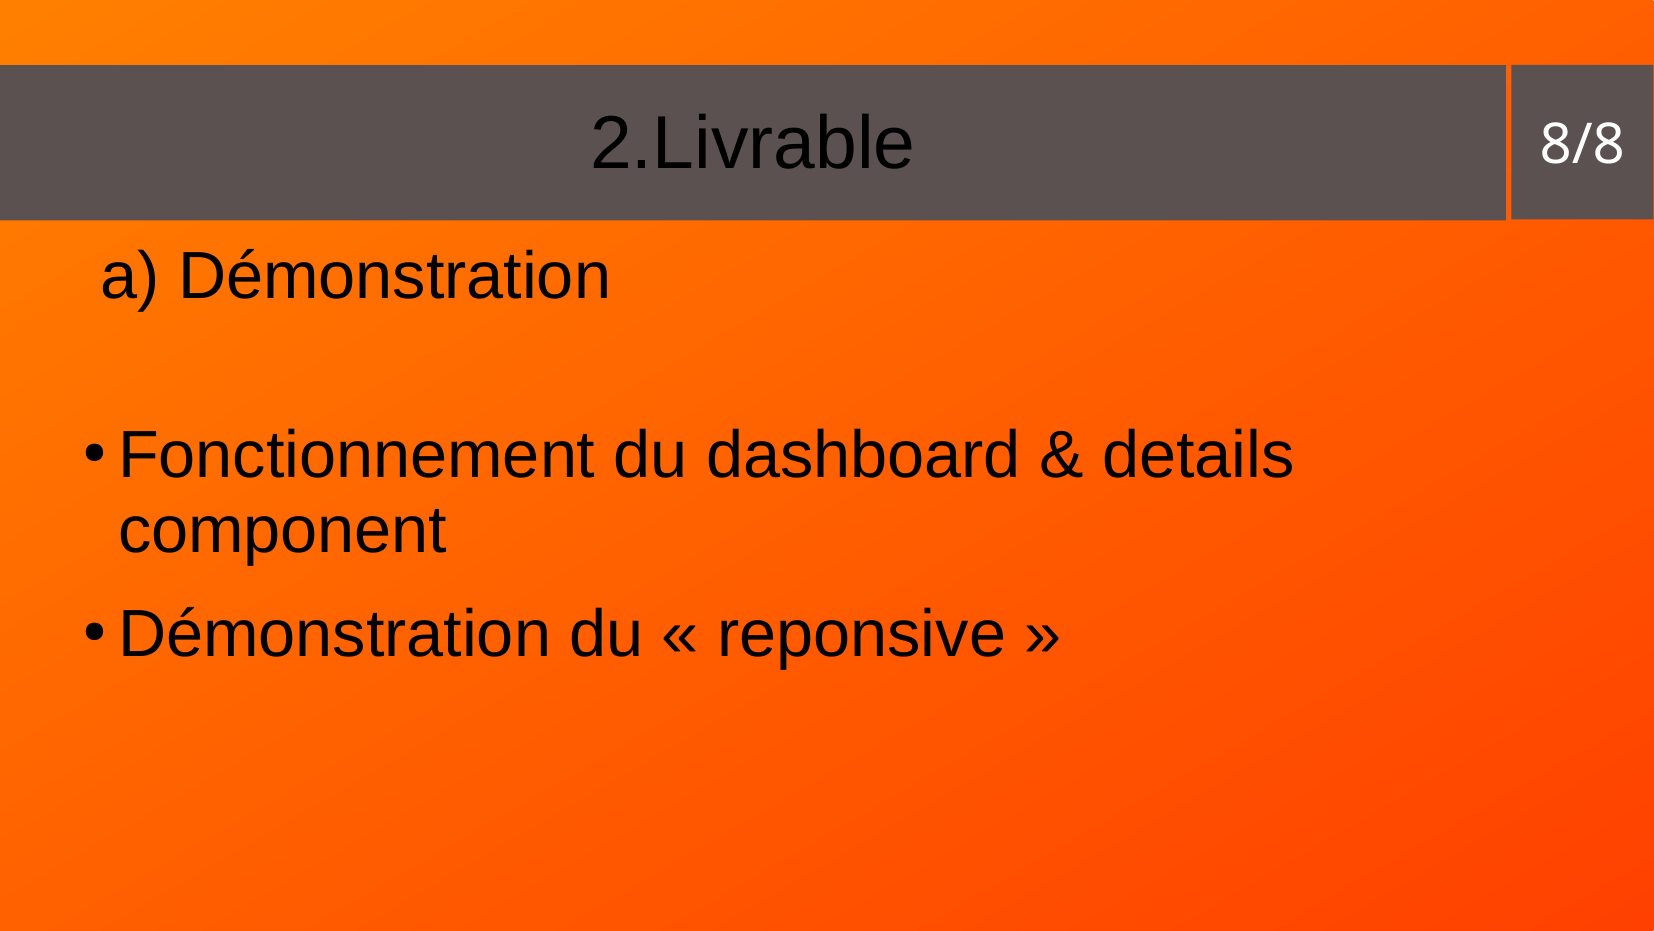

Livrable
8/8
# Démonstration
Fonctionnement du dashboard & details component
Démonstration du « reponsive »